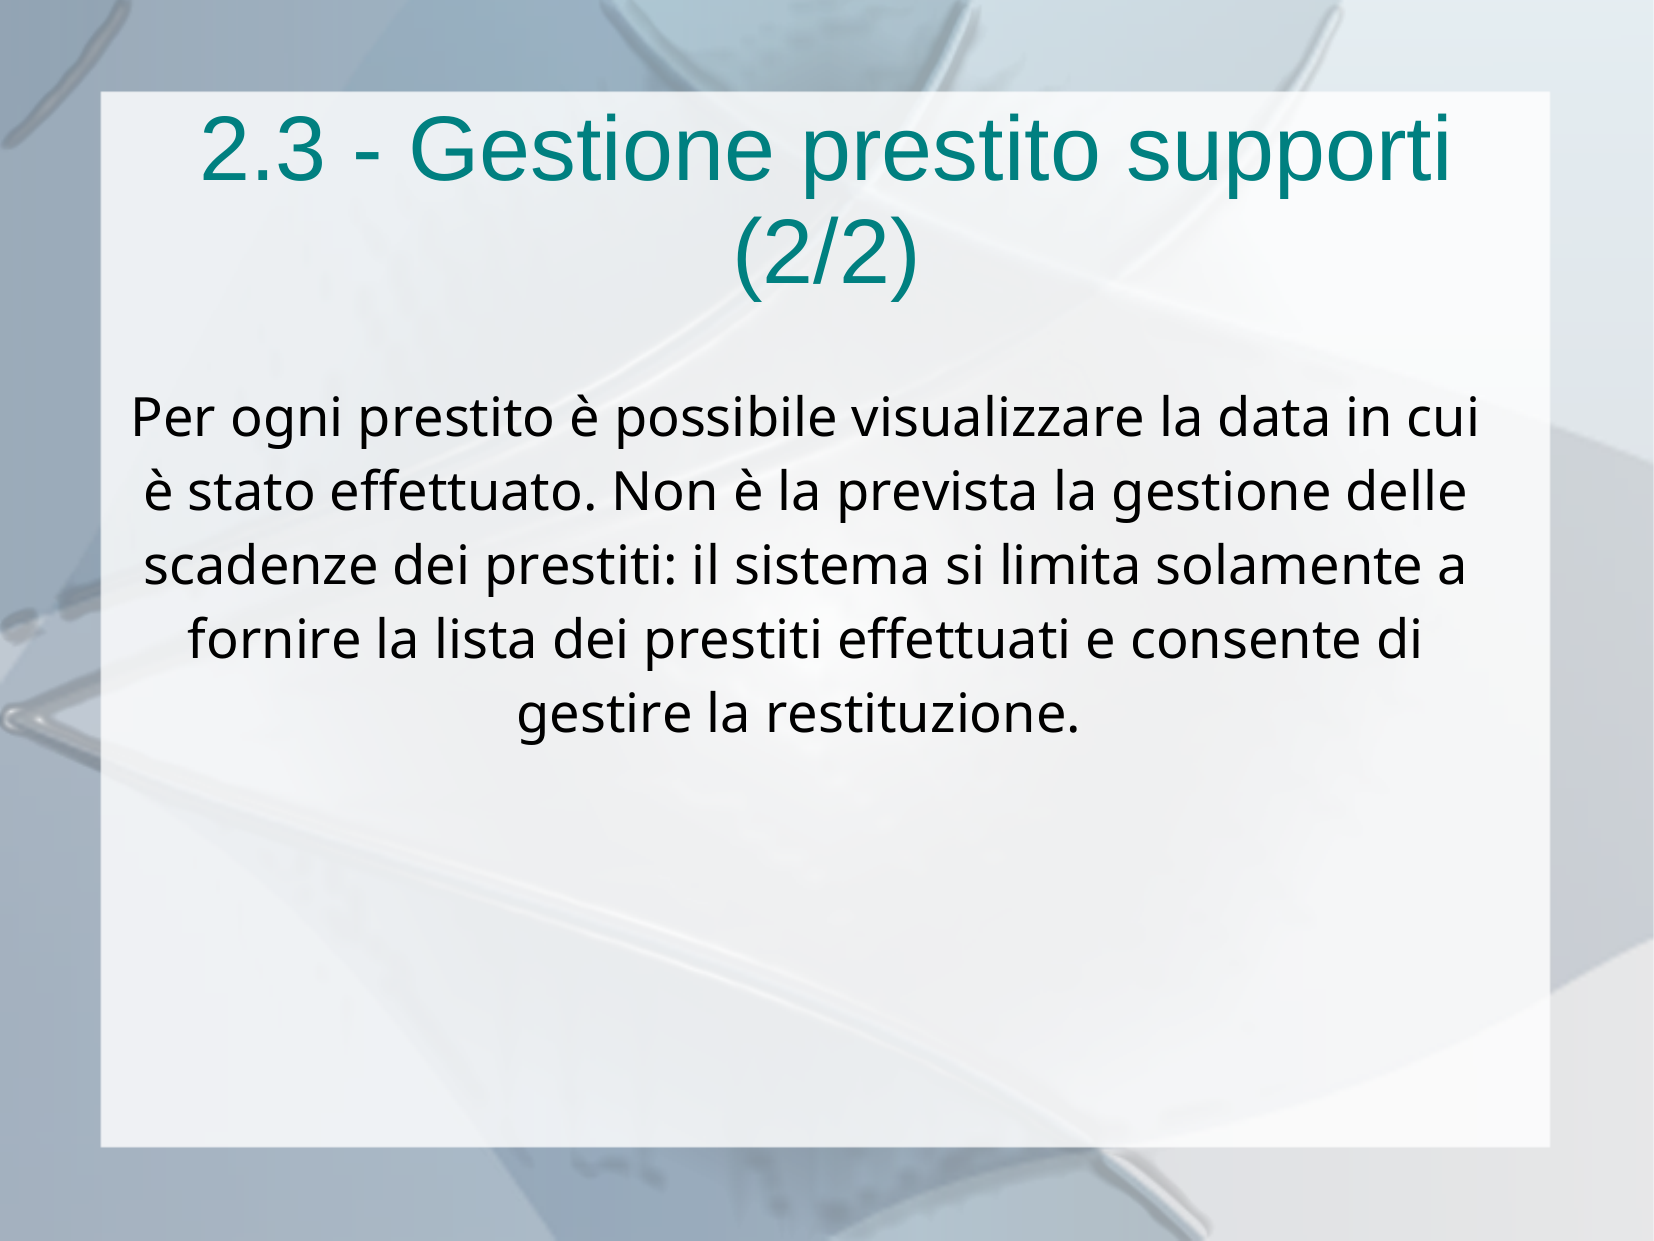

# 2.3 - Gestione prestito supporti (2/2)
Per ogni prestito è possibile visualizzare la data in cui è stato effettuato. Non è la prevista la gestione delle scadenze dei prestiti: il sistema si limita solamente a fornire la lista dei prestiti effettuati e consente di gestire la restituzione.